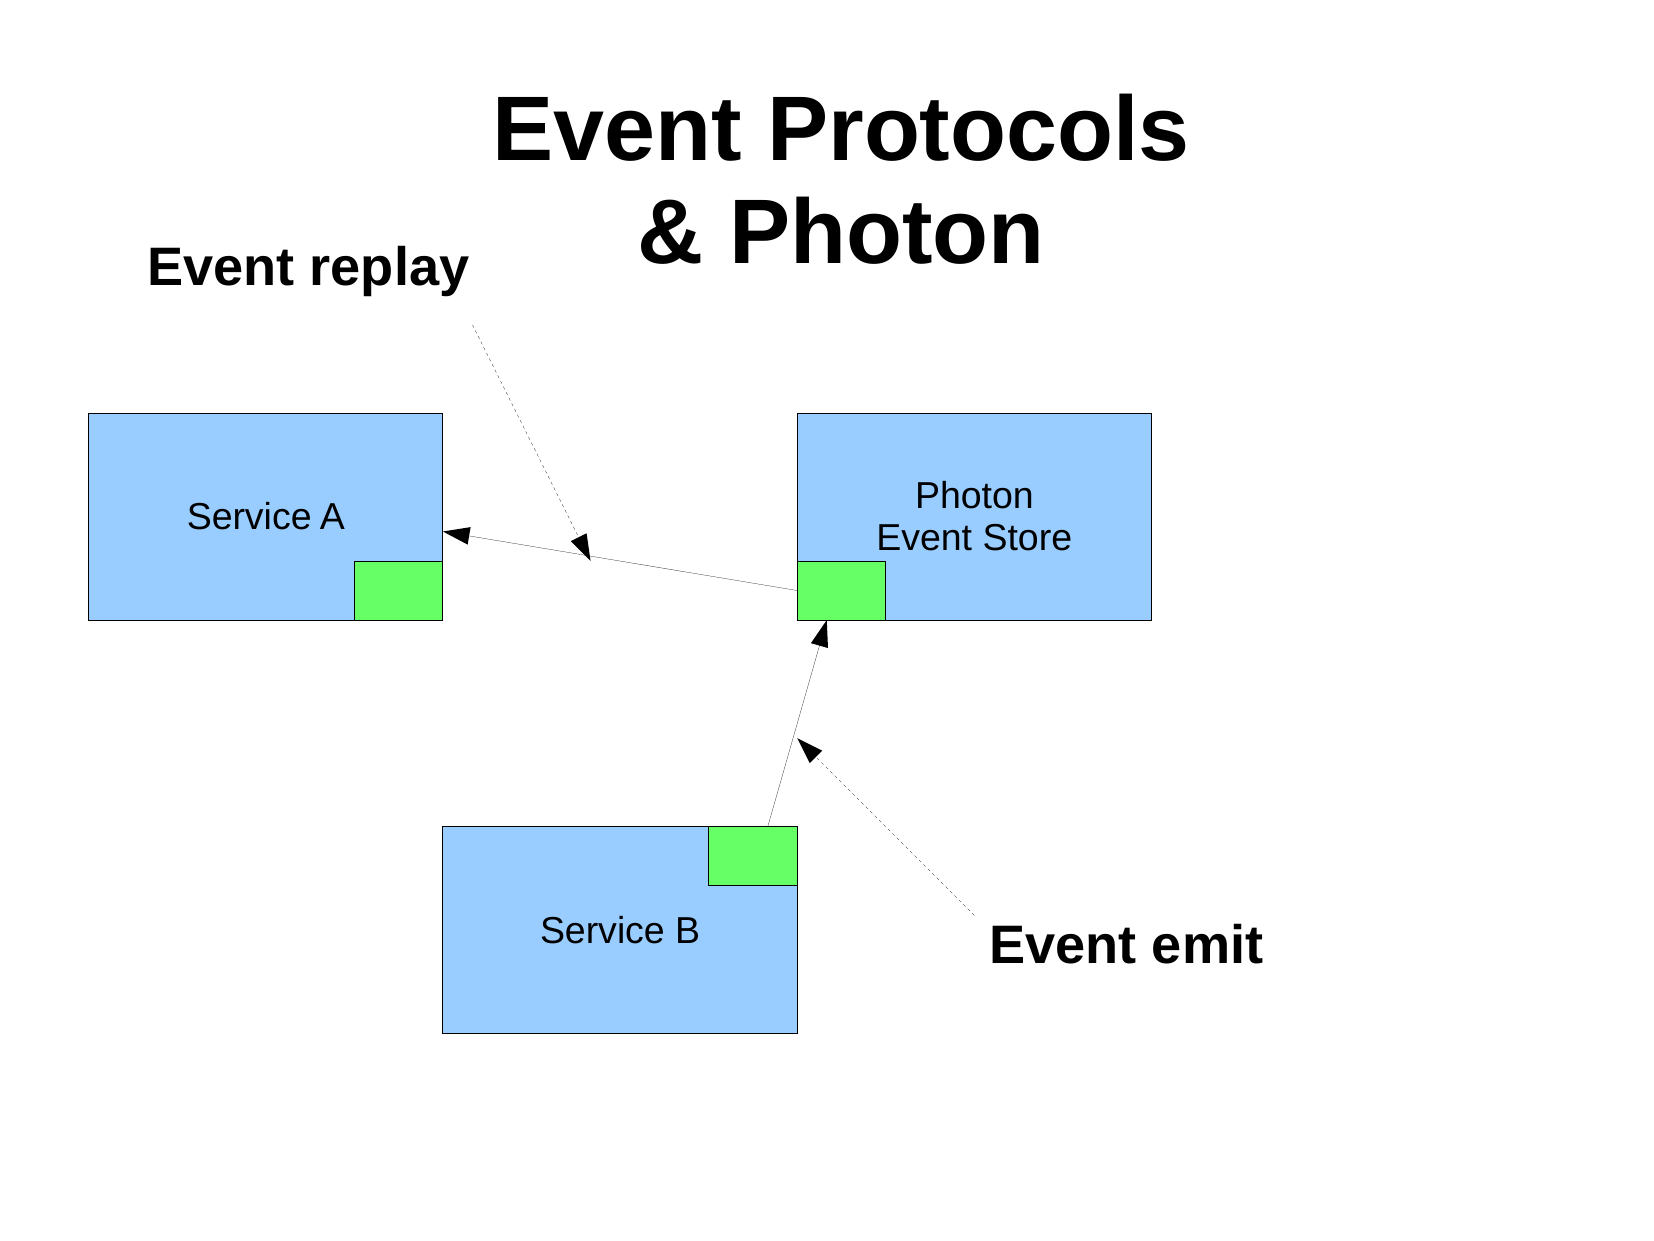

# Event Protocols & Photon
Event replay
Service A
Photon
Event Store
Service B
Event emit